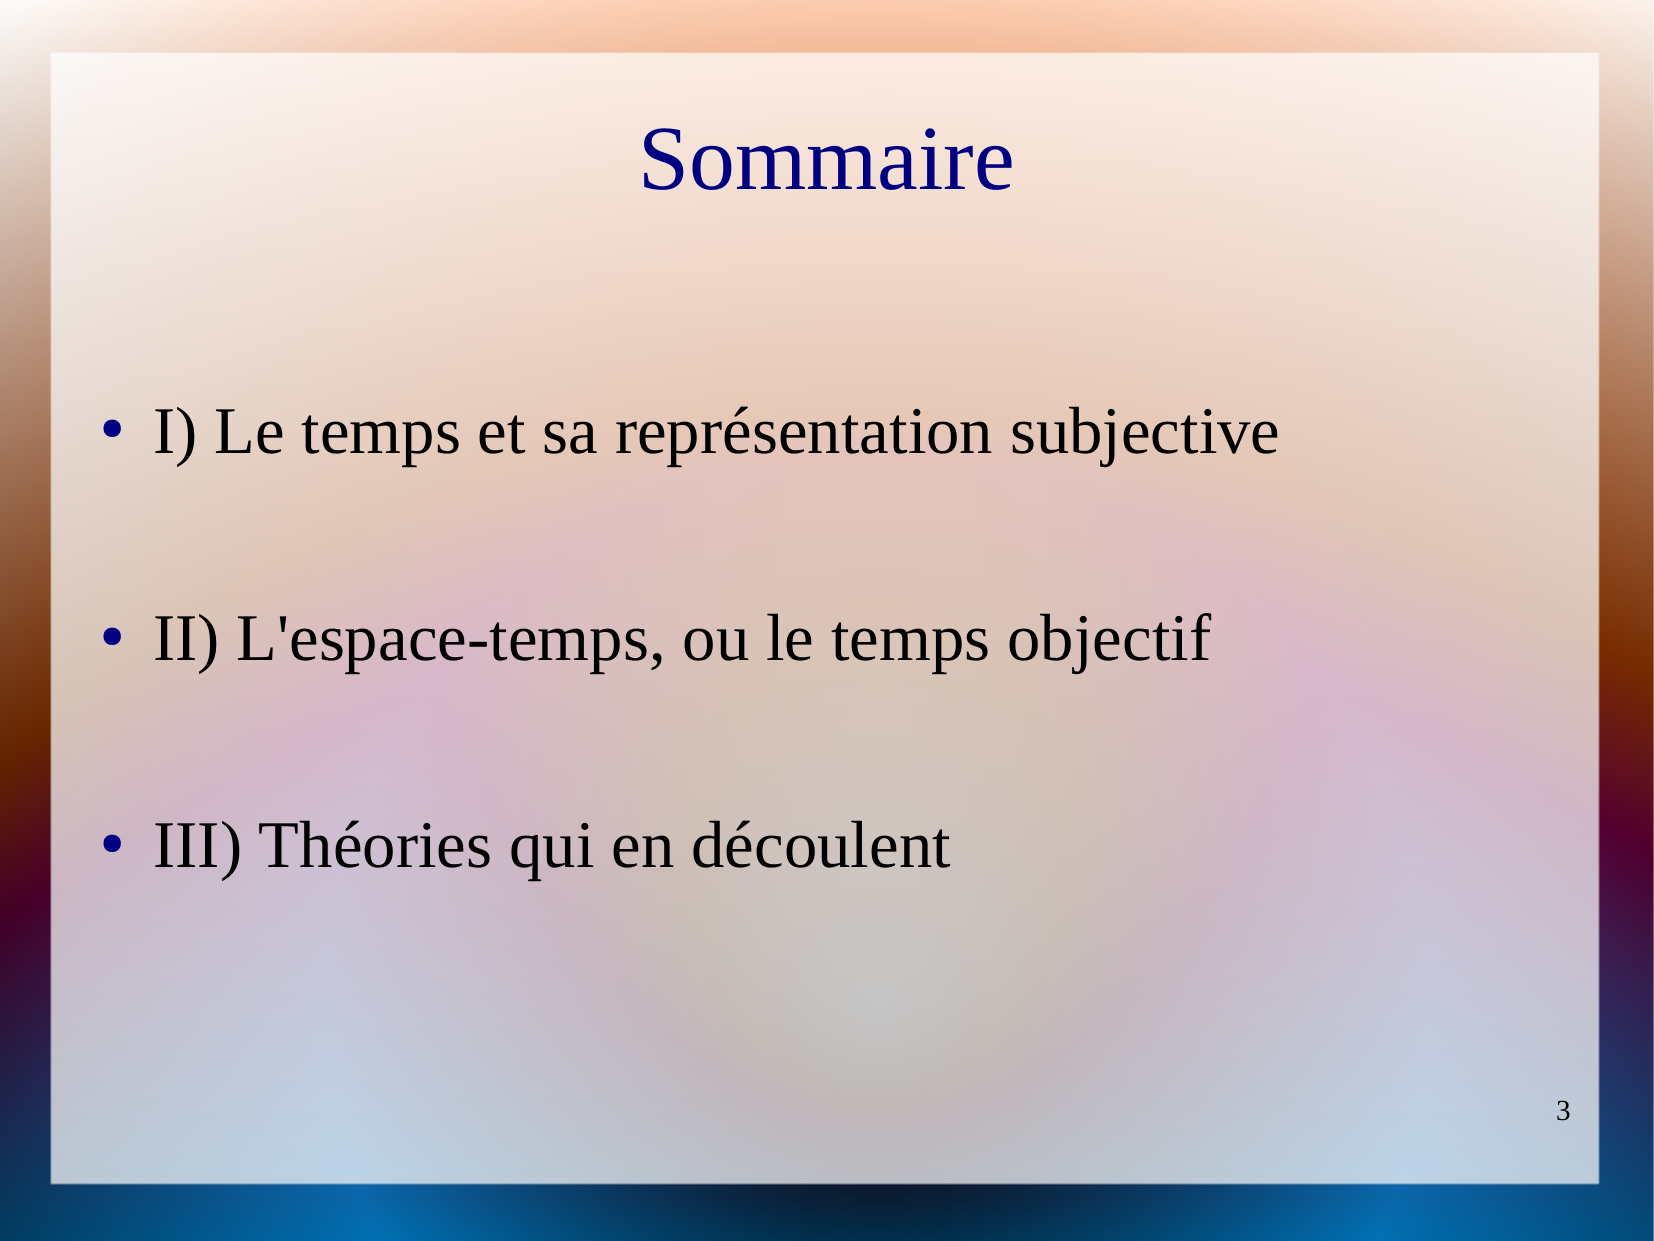

# Sommaire
I) Le temps et sa représentation subjective
II) L'espace-temps, ou le temps objectif
III) Théories qui en découlent
3